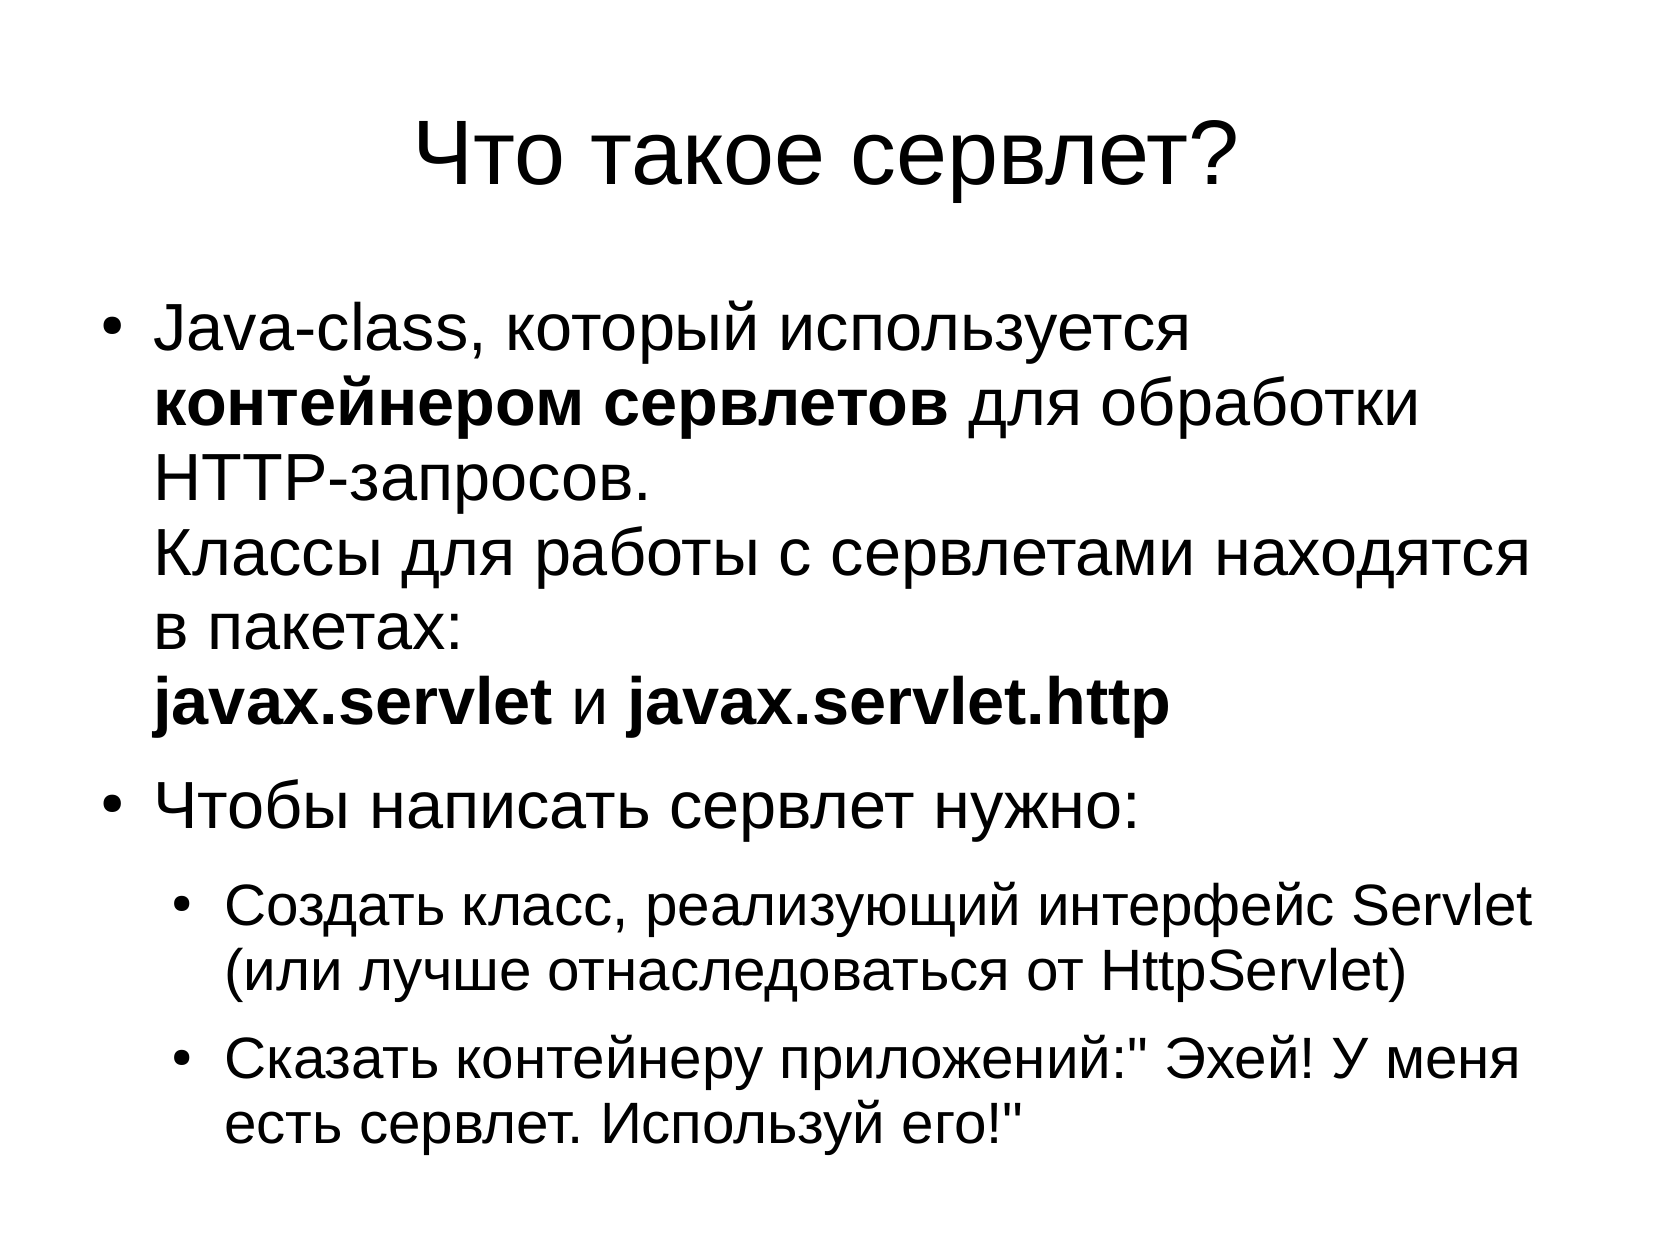

# Что такое сервлет?
Java-class, который используется контейнером сервлетов для обработки HTTP-запросов.
Классы для работы с сервлетами находятся в пакетах:
javax.servlet и javax.servlet.http
Чтобы написать сервлет нужно:
Создать класс, реализующий интерфейс Servlet (или лучше отнаследоваться от HttpServlet)
Сказать контейнеру приложений:" Эхей! У меня есть сервлет. Используй его!"